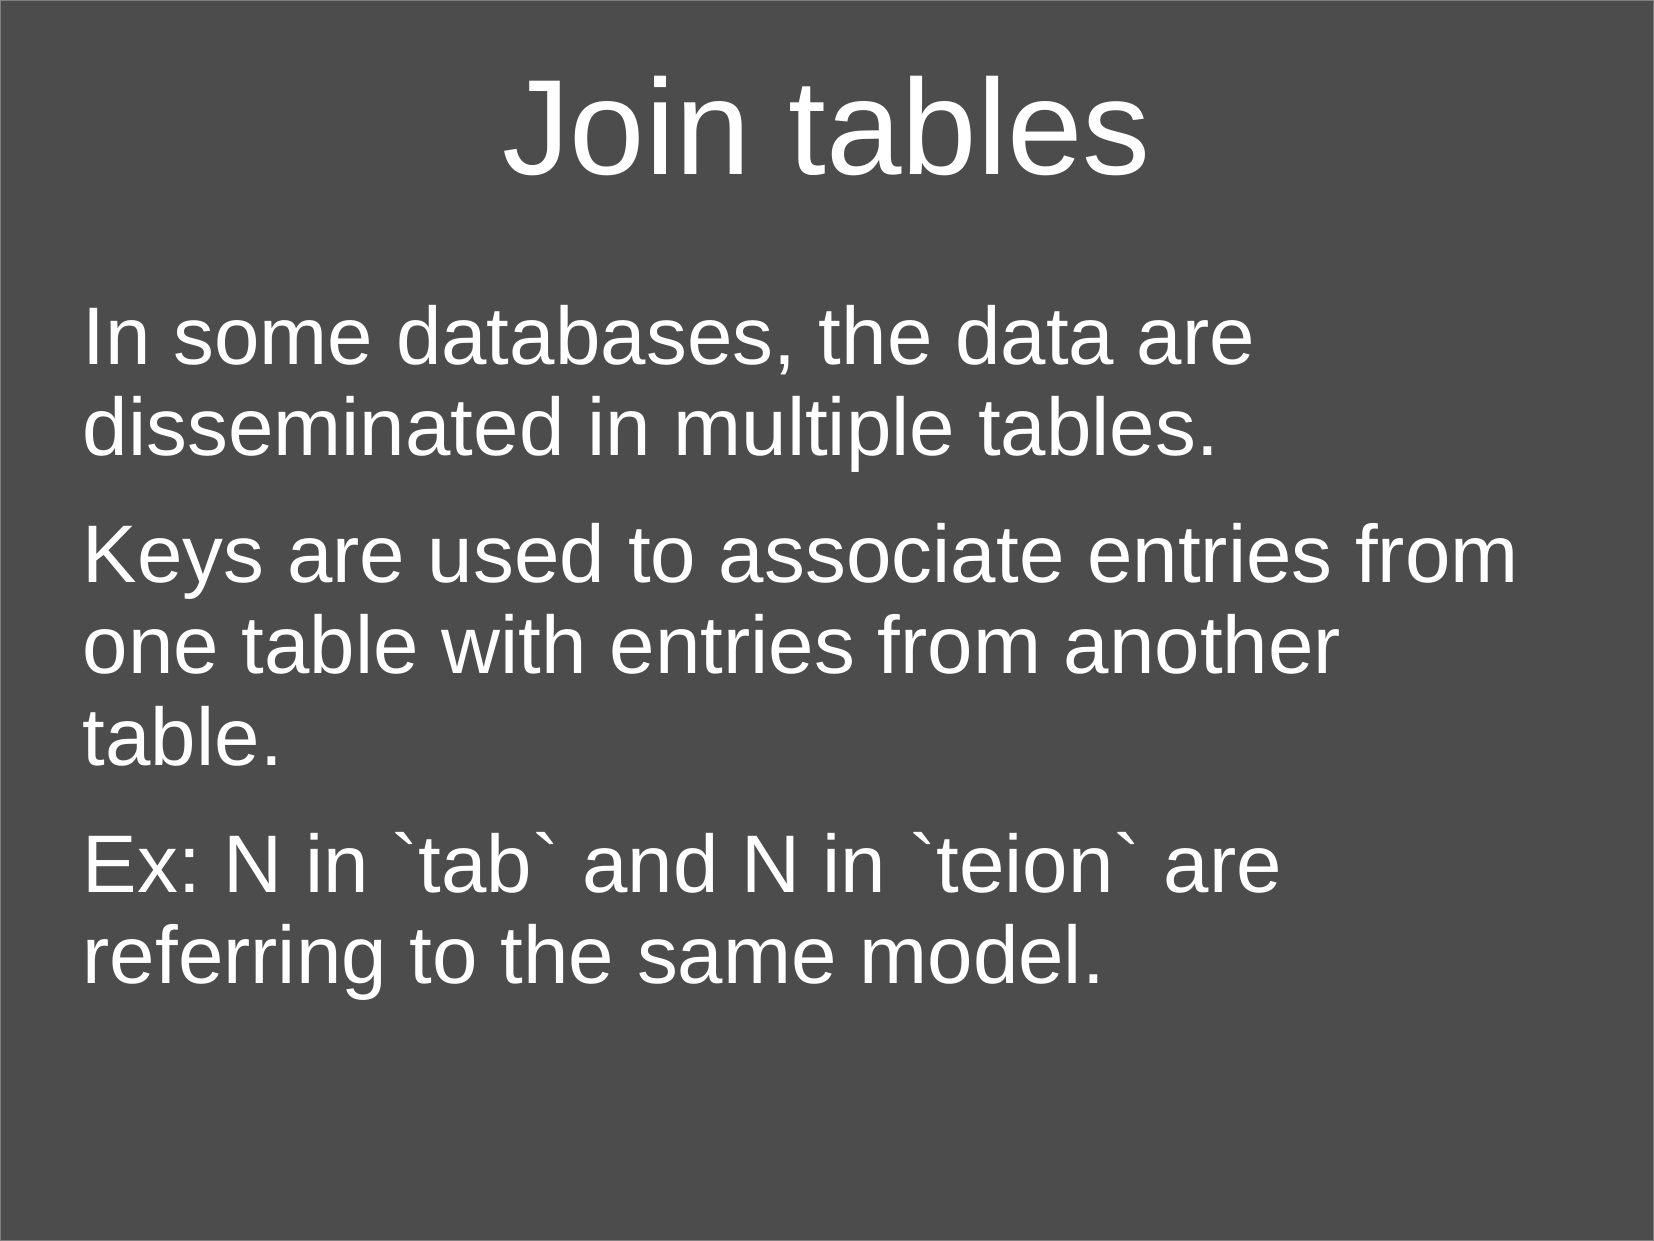

# Join tables
In some databases, the data are disseminated in multiple tables.
Keys are used to associate entries from one table with entries from another table.
Ex: N in `tab` and N in `teion` are referring to the same model.